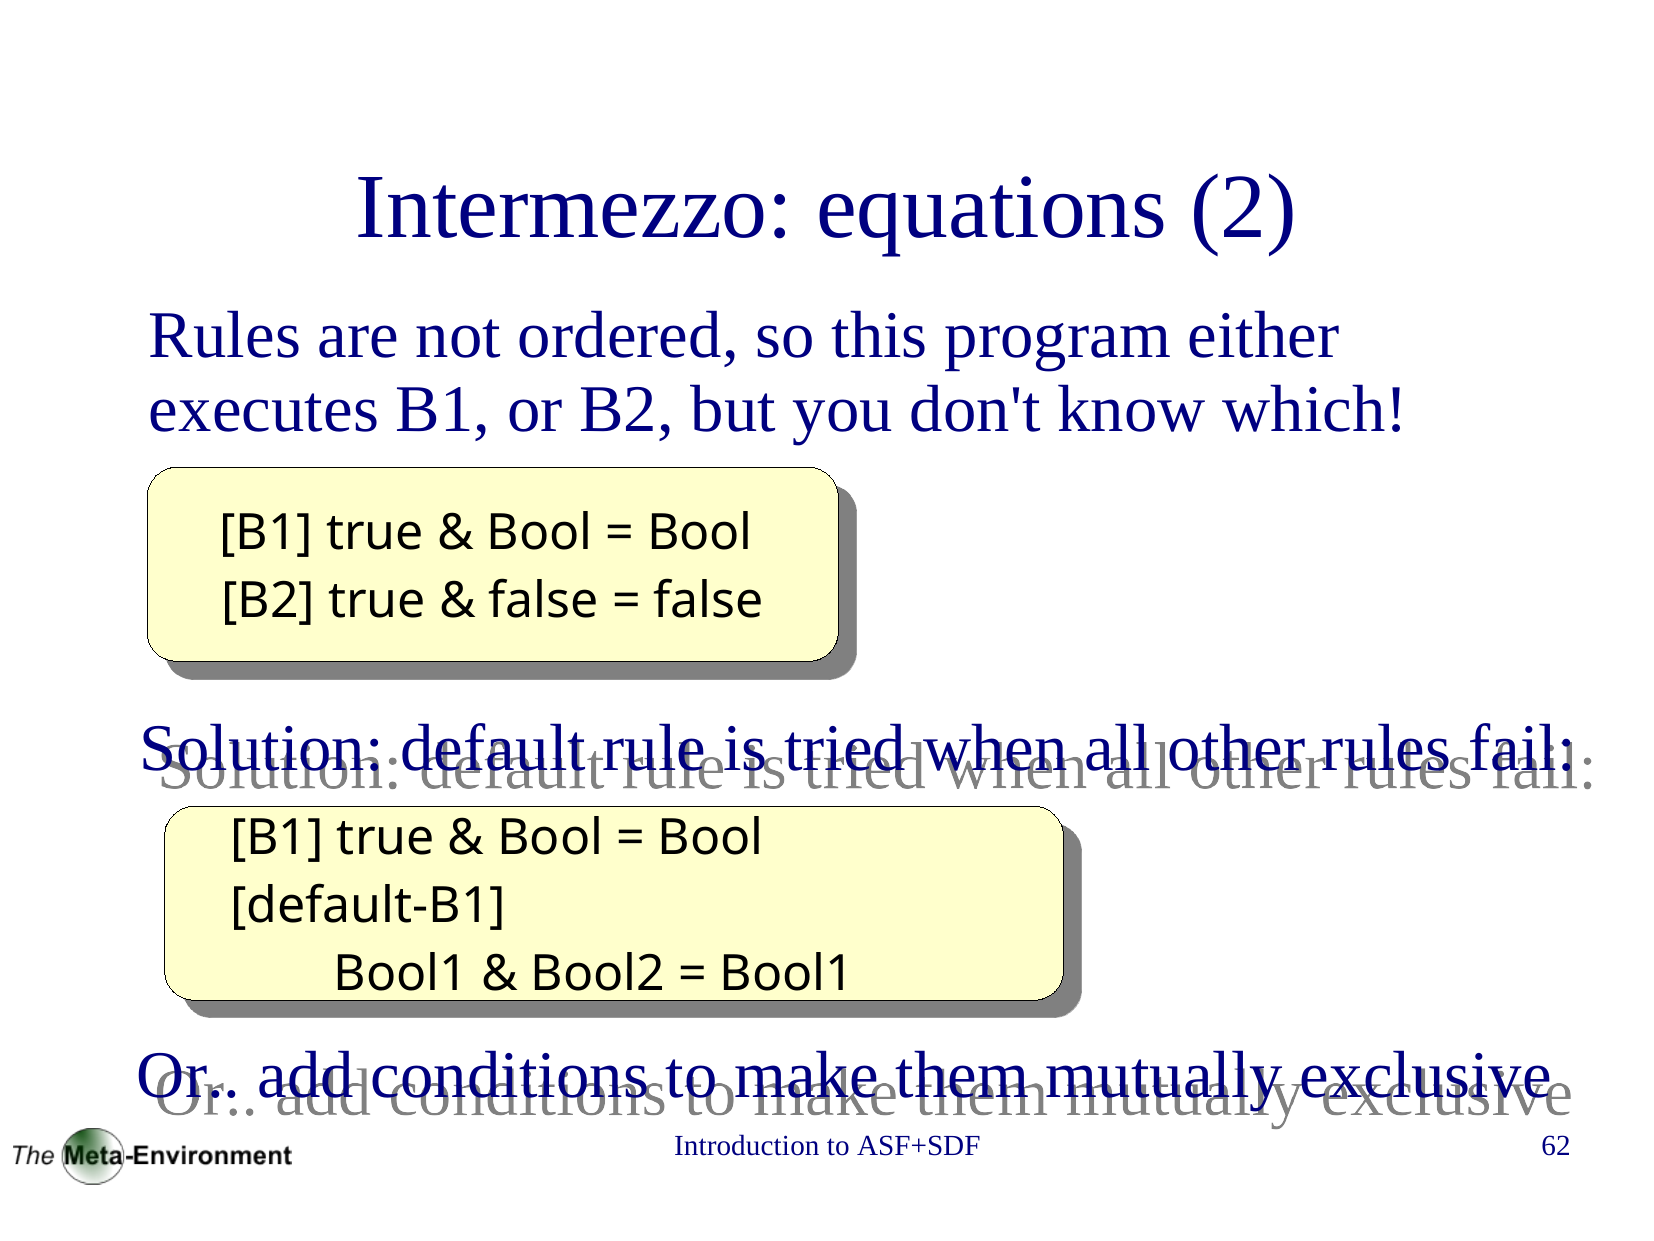

# Intermezzo: equations (2)
Rules are not ordered, so this program either
executes B1, or B2, but you don't know which!
 [B1] true & Bool = Bool
[B2] true & false = false
Solution: default rule is tried when all other rules fail:
[B1] true & Bool = Bool
[default-B1]
 Bool1 & Bool2 = Bool1
Or.. add conditions to make them mutually exclusive
62